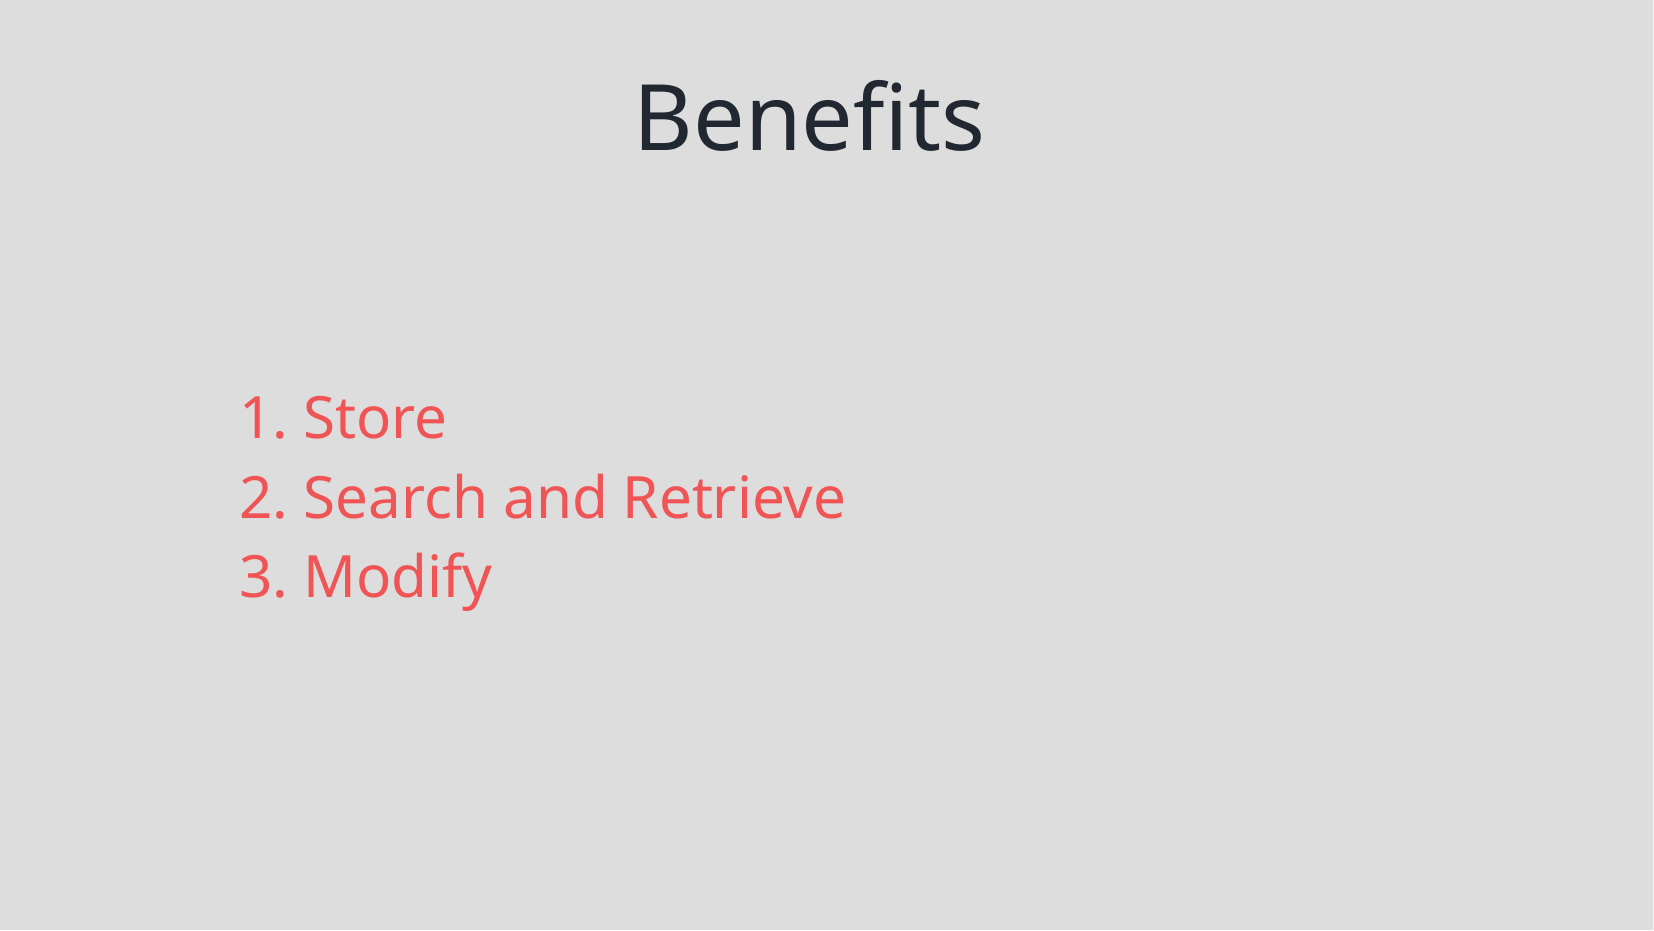

# Benefits
1. Store
2. Search and Retrieve
3. Modify